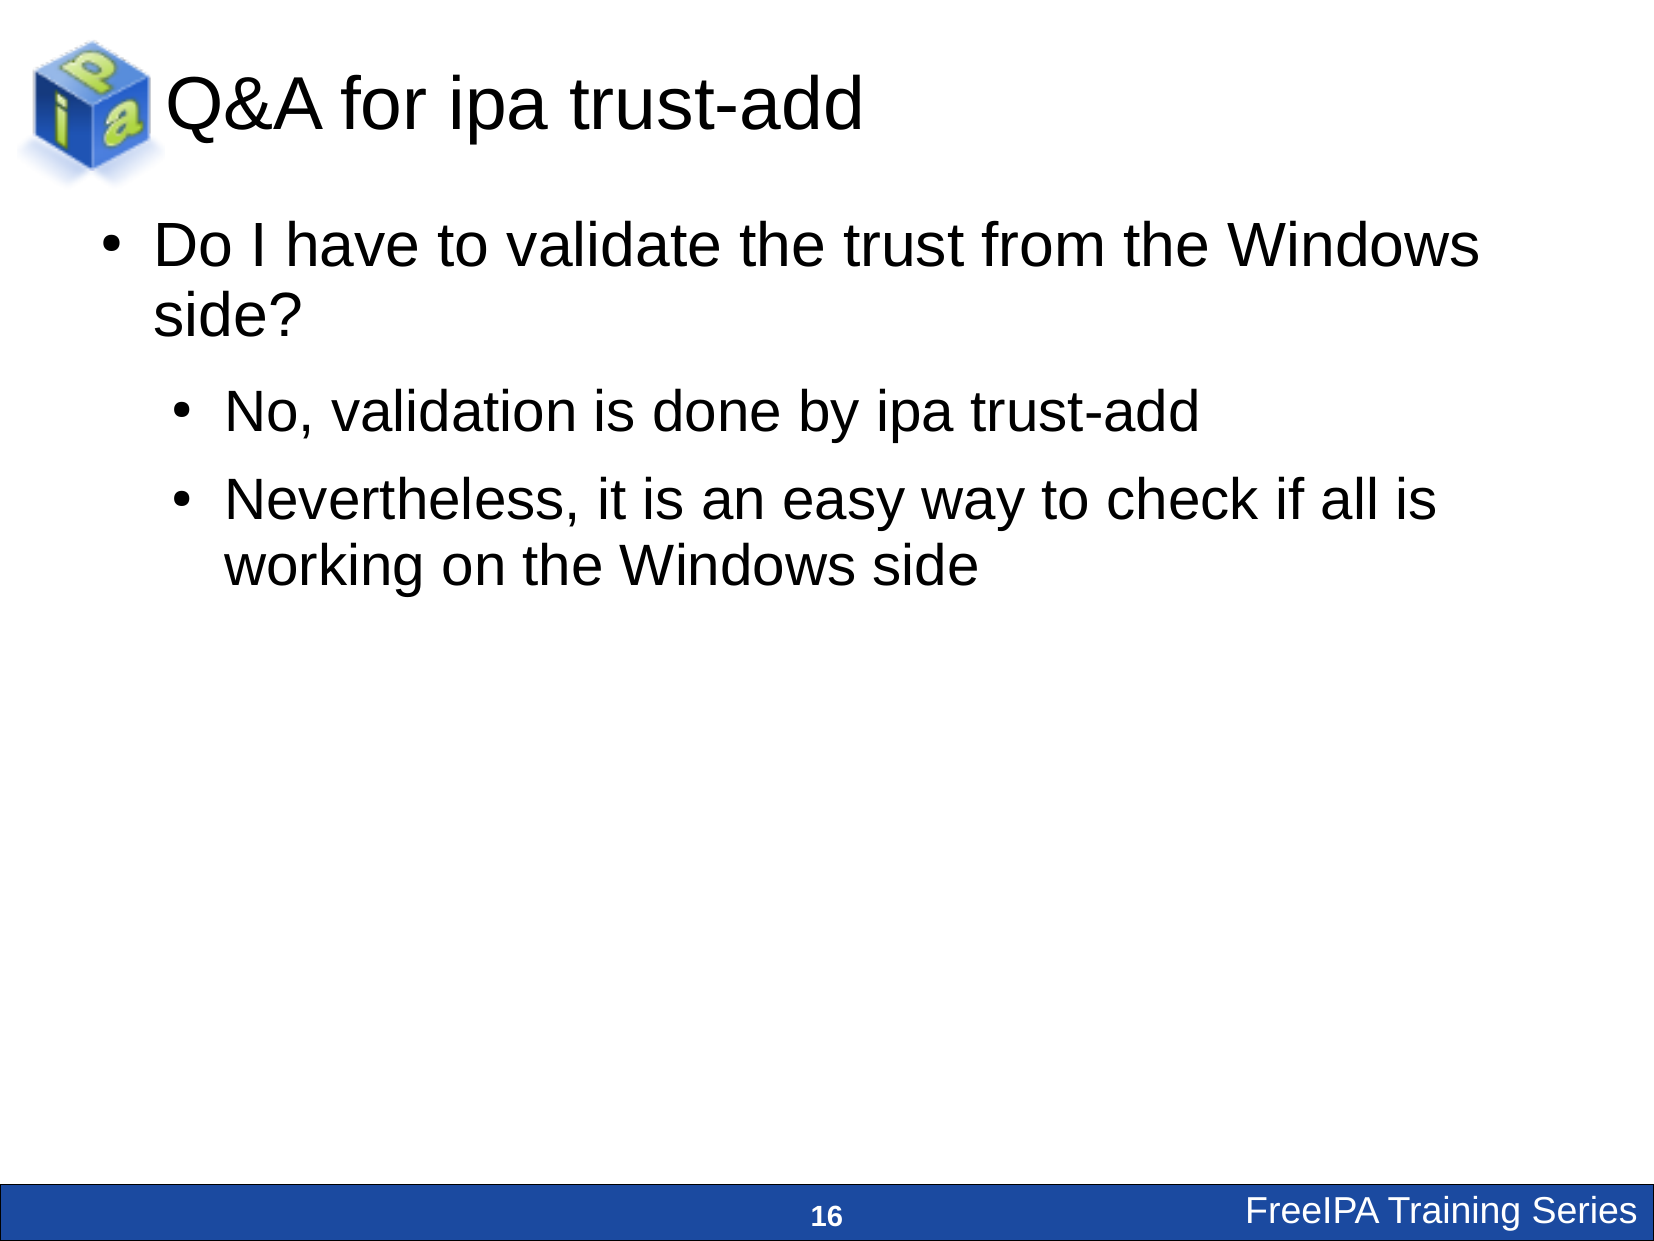

# Q&A for ipa trust-add
Do I have to validate the trust from the Windows side?
No, validation is done by ipa trust-add
Nevertheless, it is an easy way to check if all is working on the Windows side
16